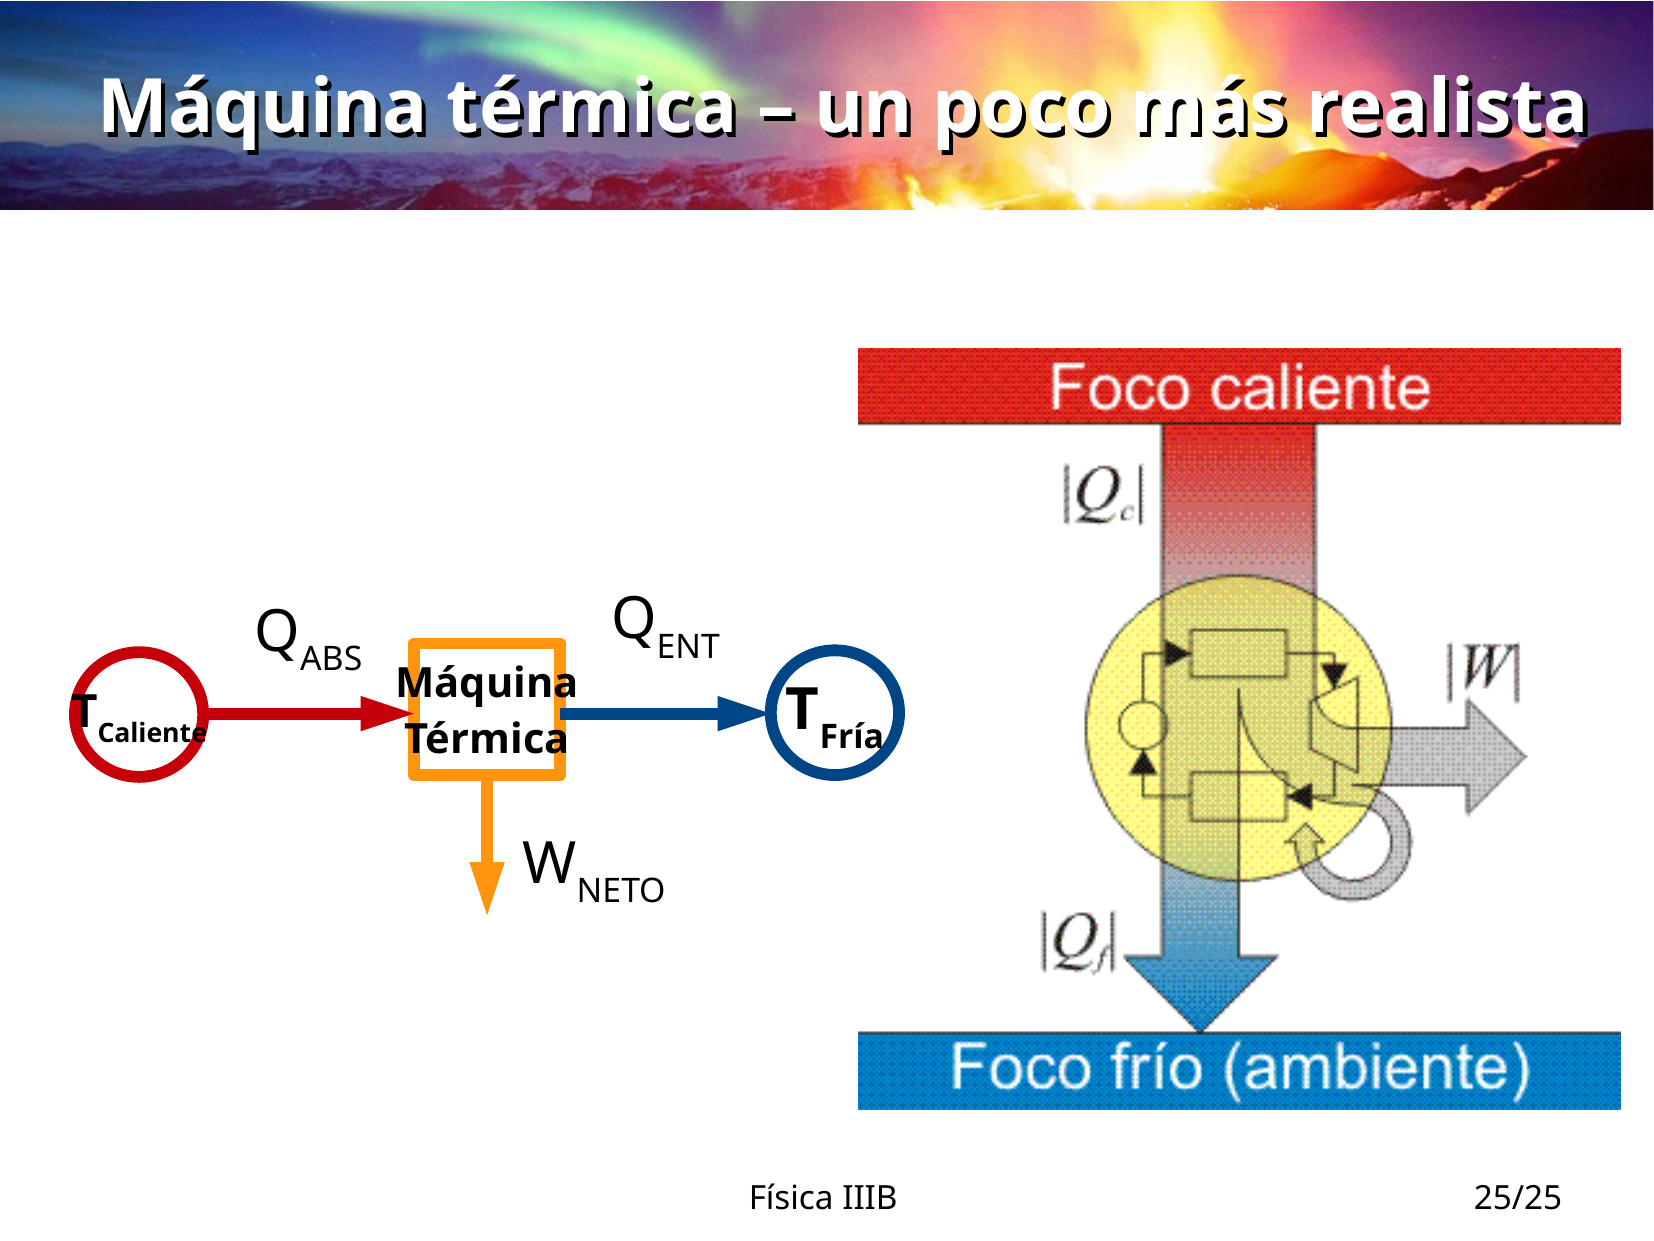

# Máquina térmica – un poco más realista
Máquina
Térmica
TFría
TCaliente
QABS
QENT
WNETO
Física IIIB
25